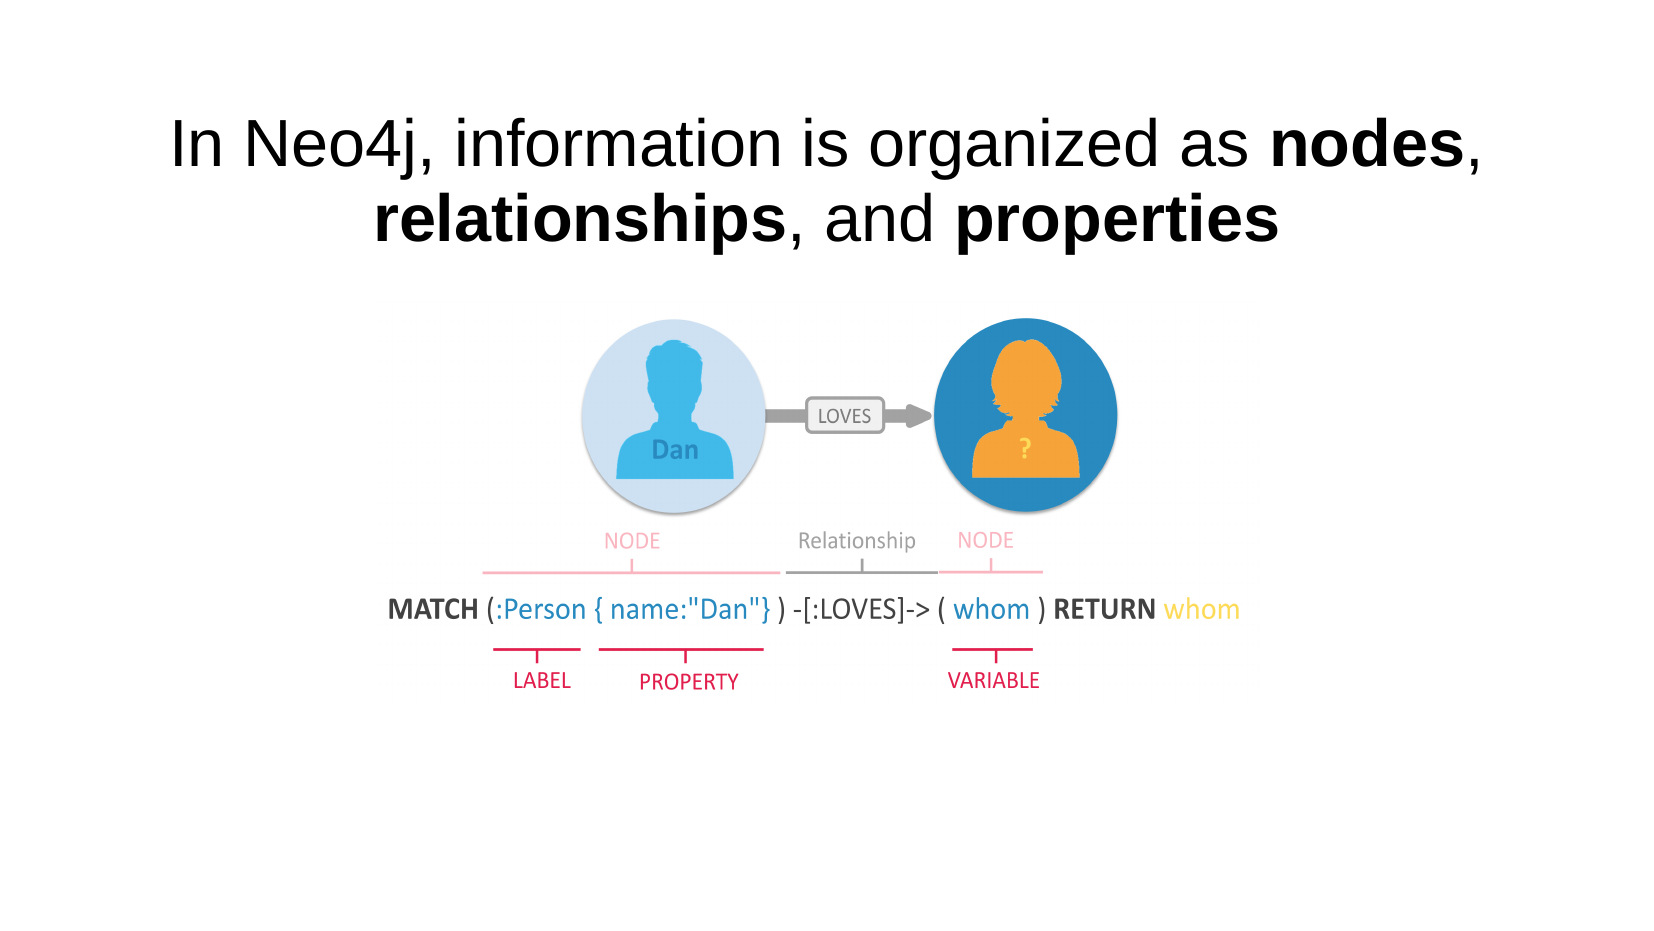

# In Neo4j, information is organized as nodes, relationships, and properties